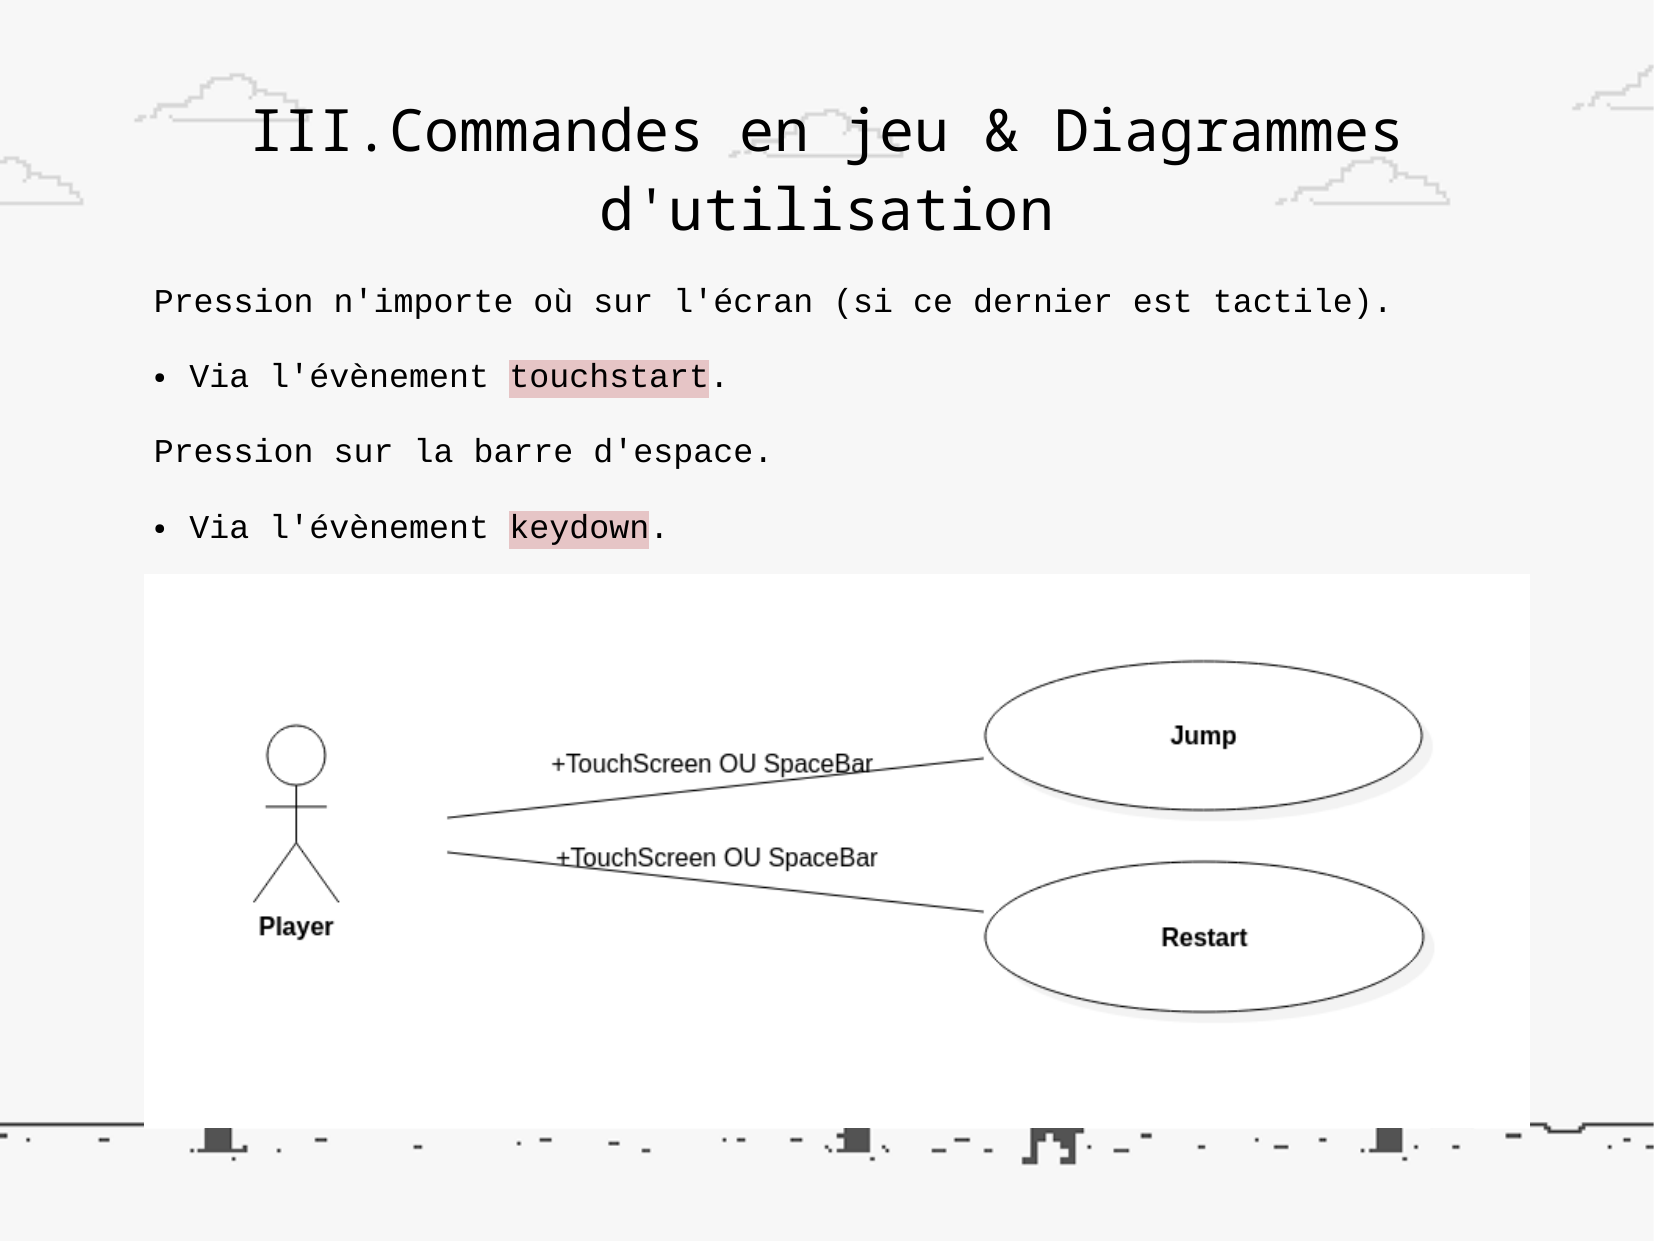

# III.Commandes en jeu & Diagrammes d'utilisation
Pression n'importe où sur l'écran (si ce dernier est tactile).
Via l'évènement touchstart.
Pression sur la barre d'espace.
Via l'évènement keydown.